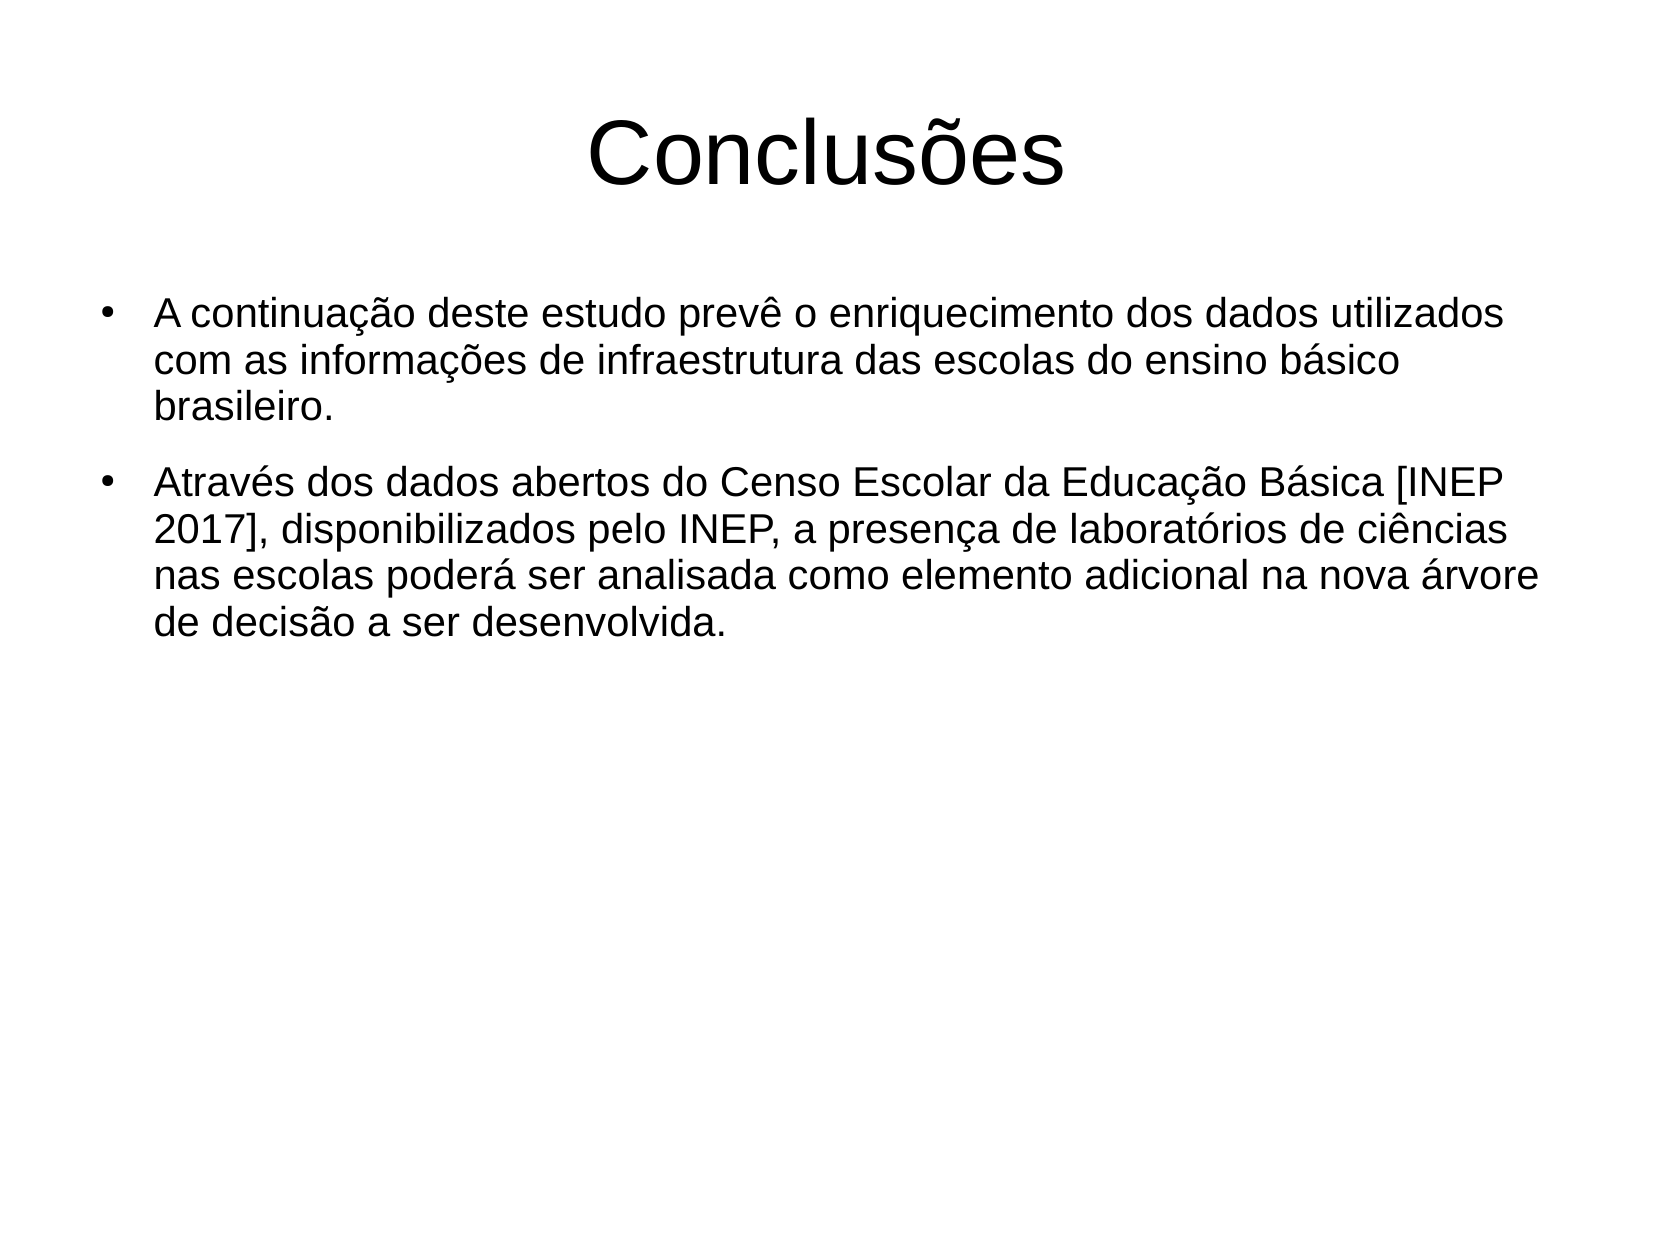

# Conclusões
A continuação deste estudo prevê o enriquecimento dos dados utilizados com as informações de infraestrutura das escolas do ensino básico brasileiro.
Através dos dados abertos do Censo Escolar da Educação Básica [INEP 2017], disponibilizados pelo INEP, a presença de laboratórios de ciências nas escolas poderá ser analisada como elemento adicional na nova árvore de decisão a ser desenvolvida.